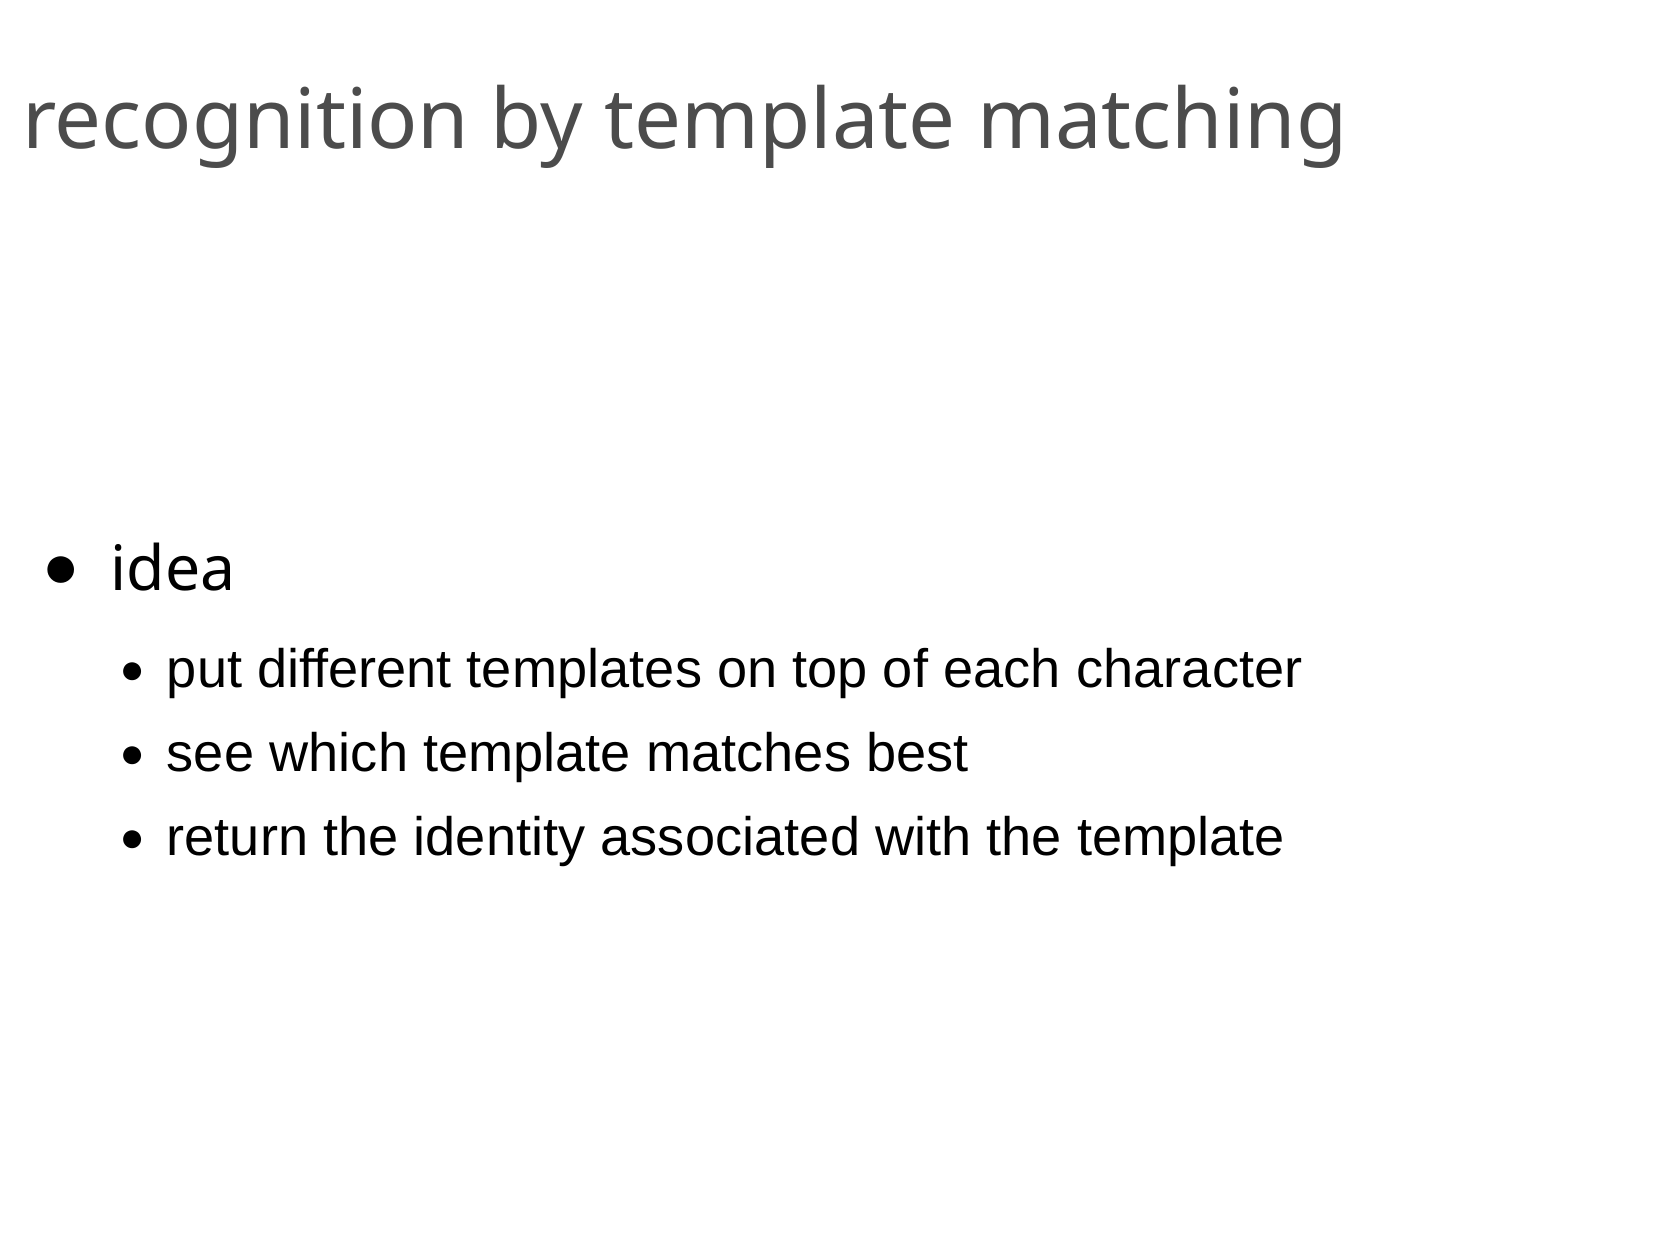

# recognition by template matching
idea
put different templates on top of each character
see which template matches best
return the identity associated with the template